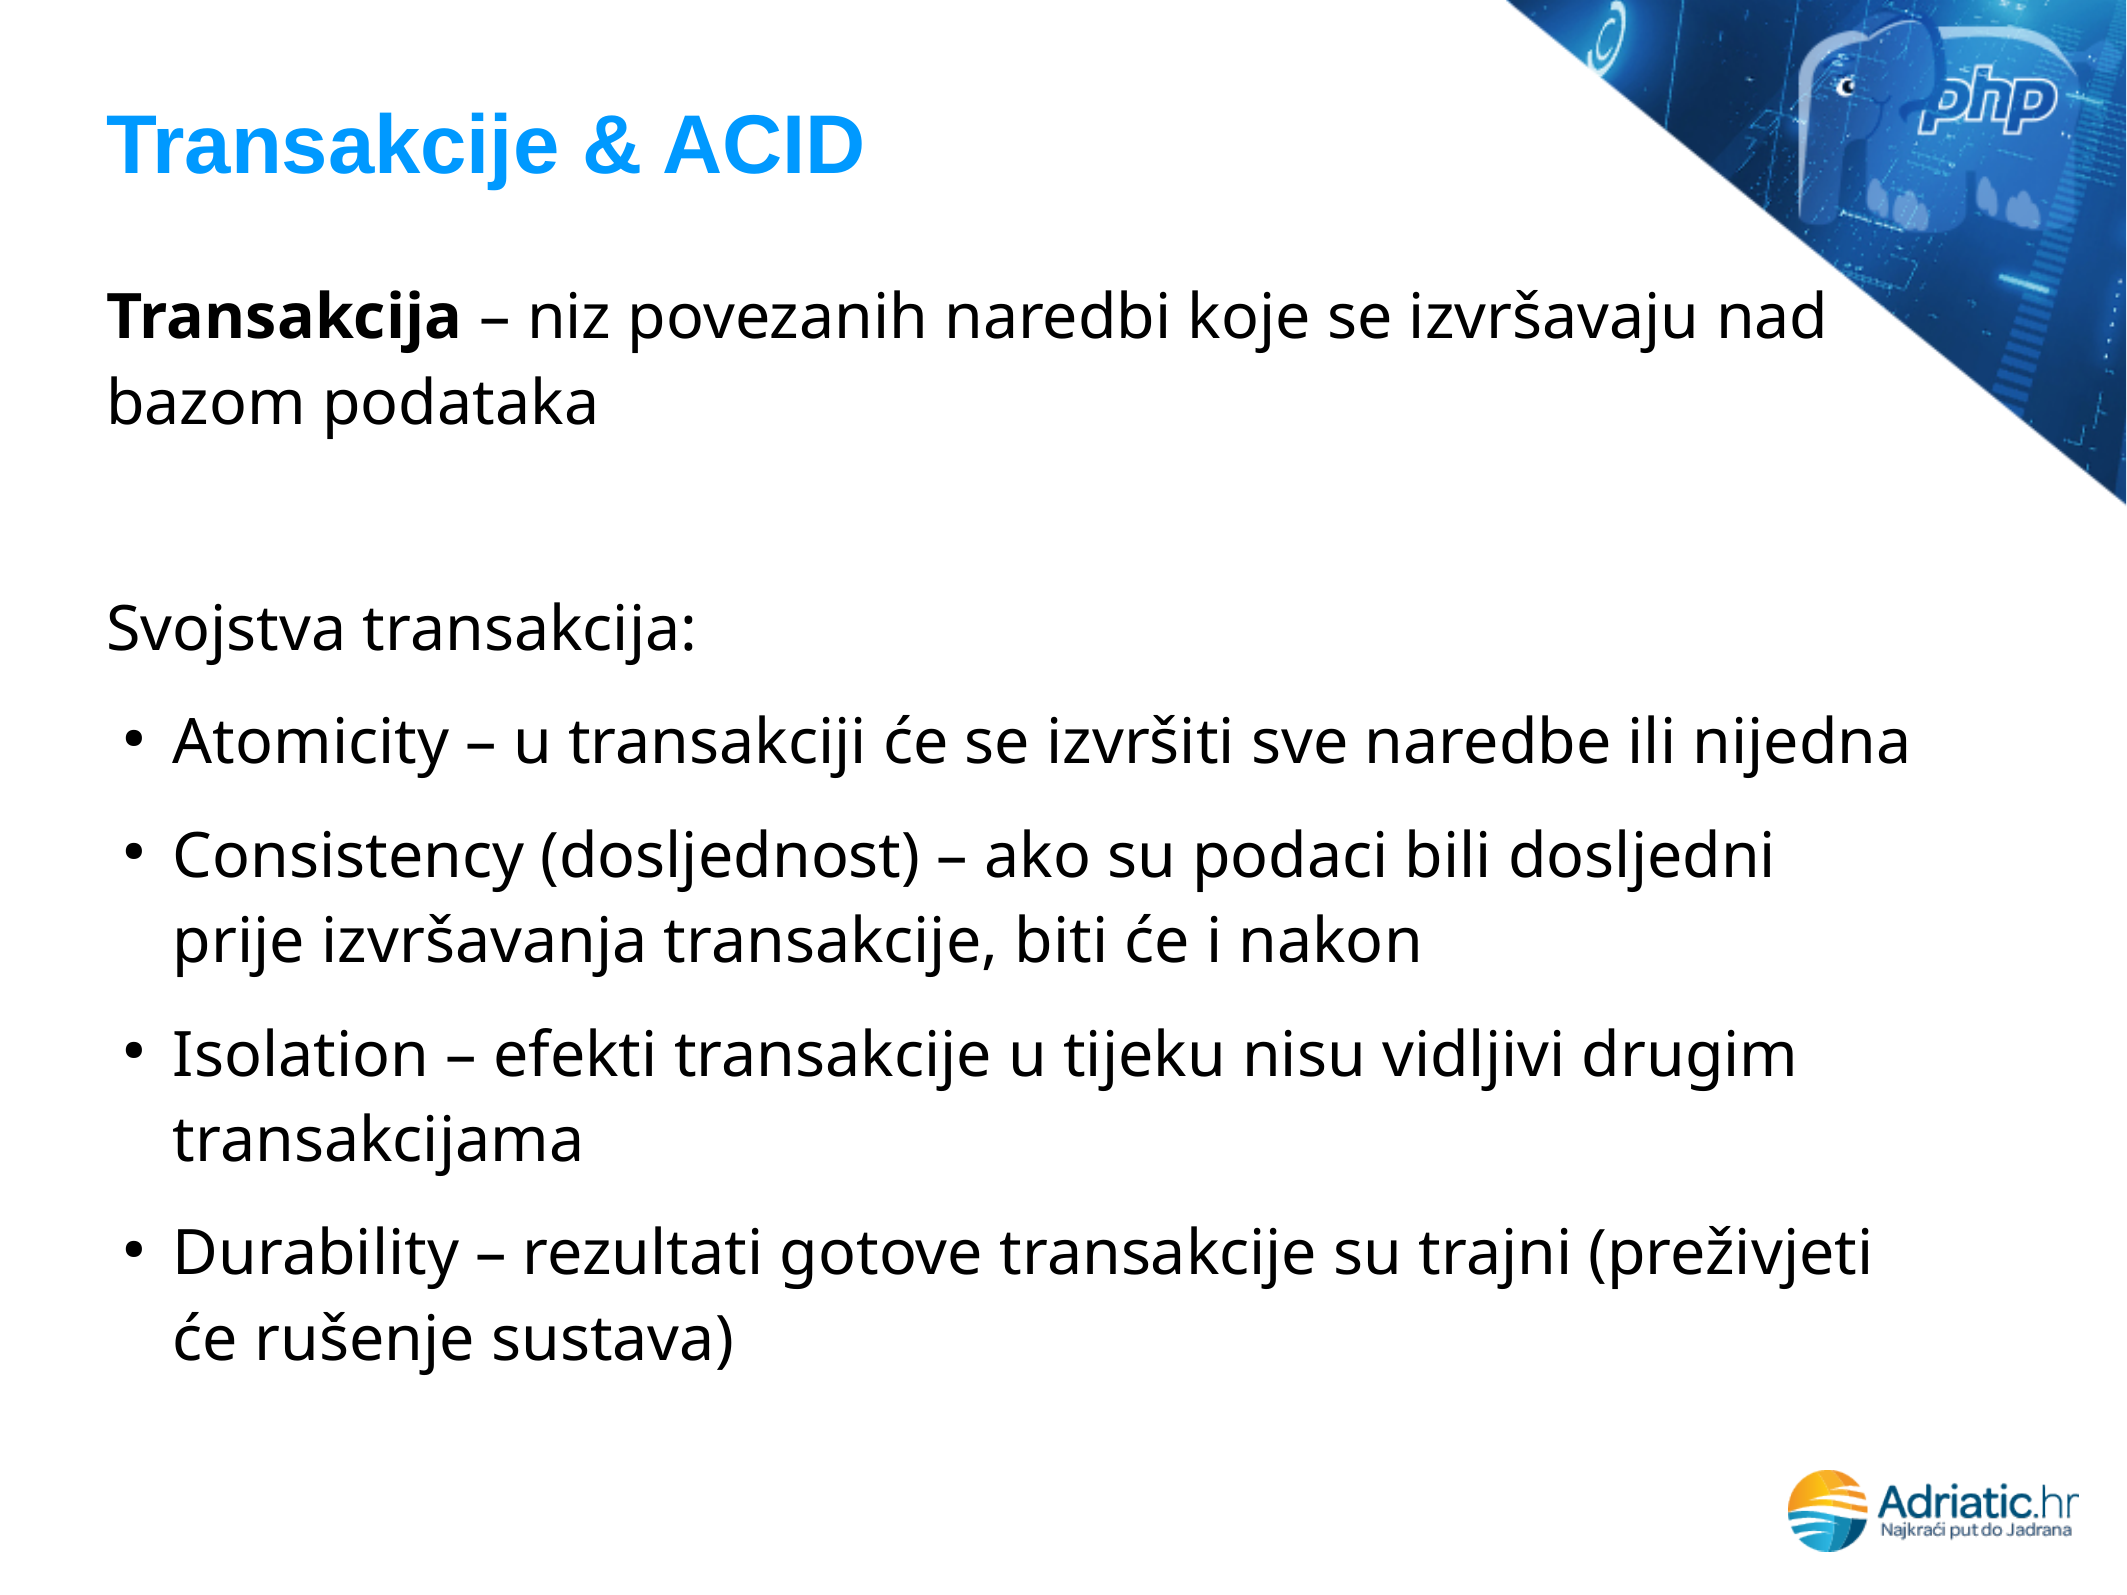

# Transakcije & ACID
Transakcija – niz povezanih naredbi koje se izvršavaju nad bazom podataka
Svojstva transakcija:
Atomicity – u transakciji će se izvršiti sve naredbe ili nijedna
Consistency (dosljednost) – ako su podaci bili dosljedni prije izvršavanja transakcije, biti će i nakon
Isolation – efekti transakcije u tijeku nisu vidljivi drugim transakcijama
Durability – rezultati gotove transakcije su trajni (preživjeti će rušenje sustava)